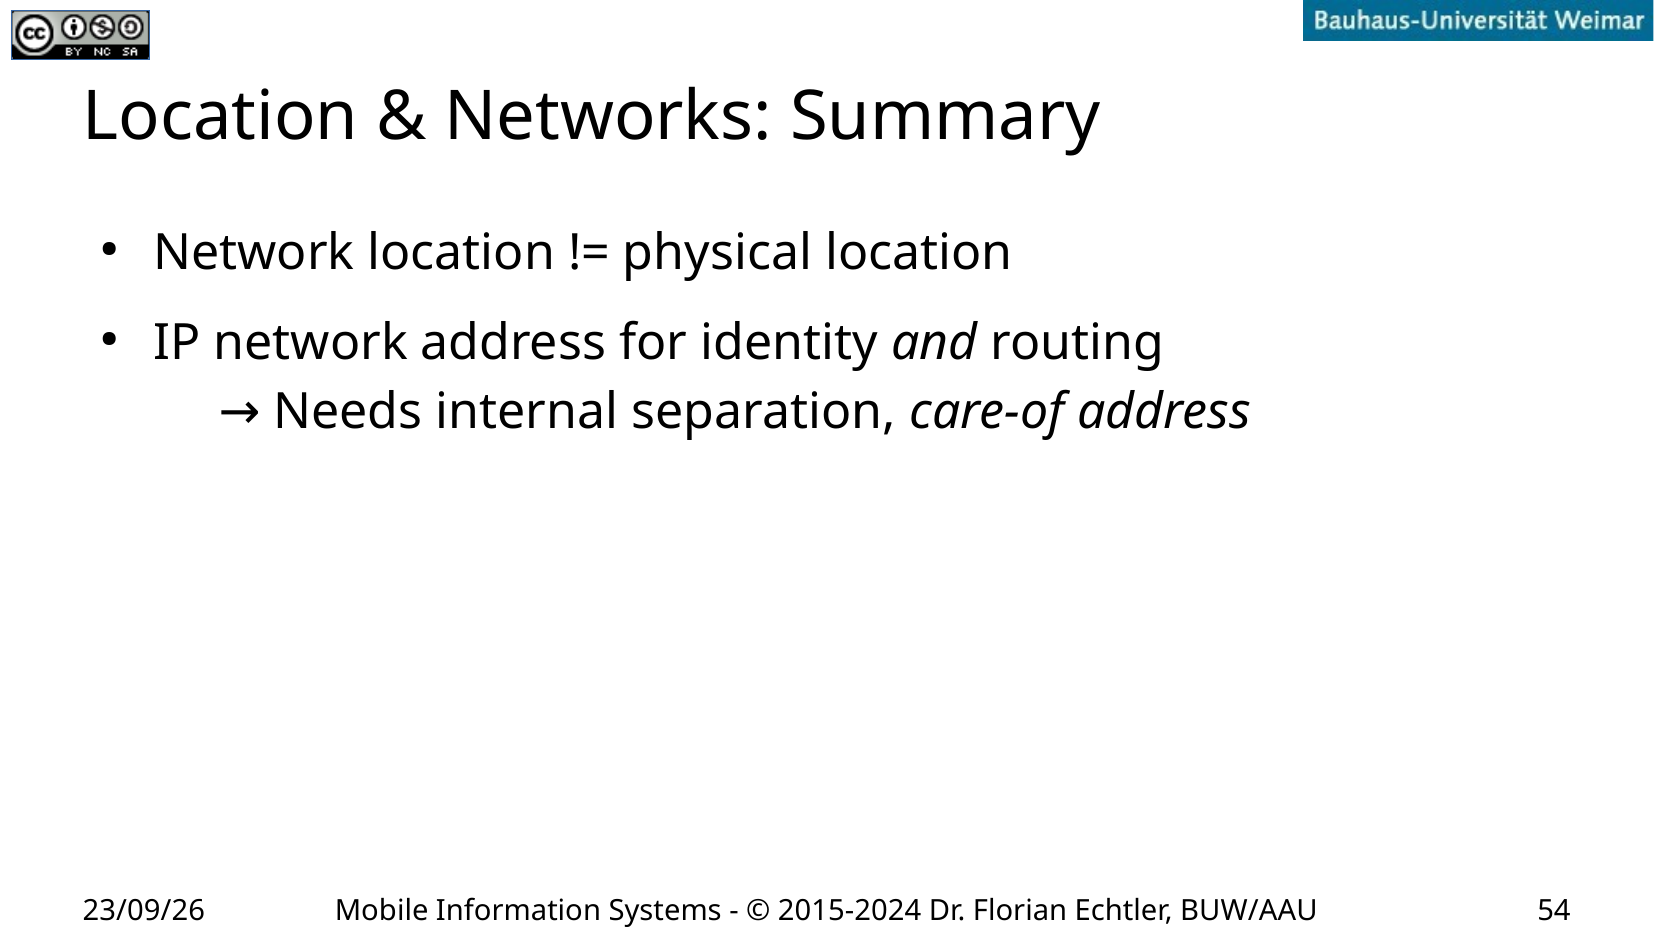

# Location & Networks: Summary
Network location != physical location
IP network address for identity and routing → Needs internal separation, care-of address
Mobile Information Systems - © 2015-2024 Dr. Florian Echtler, BUW/AAU
54